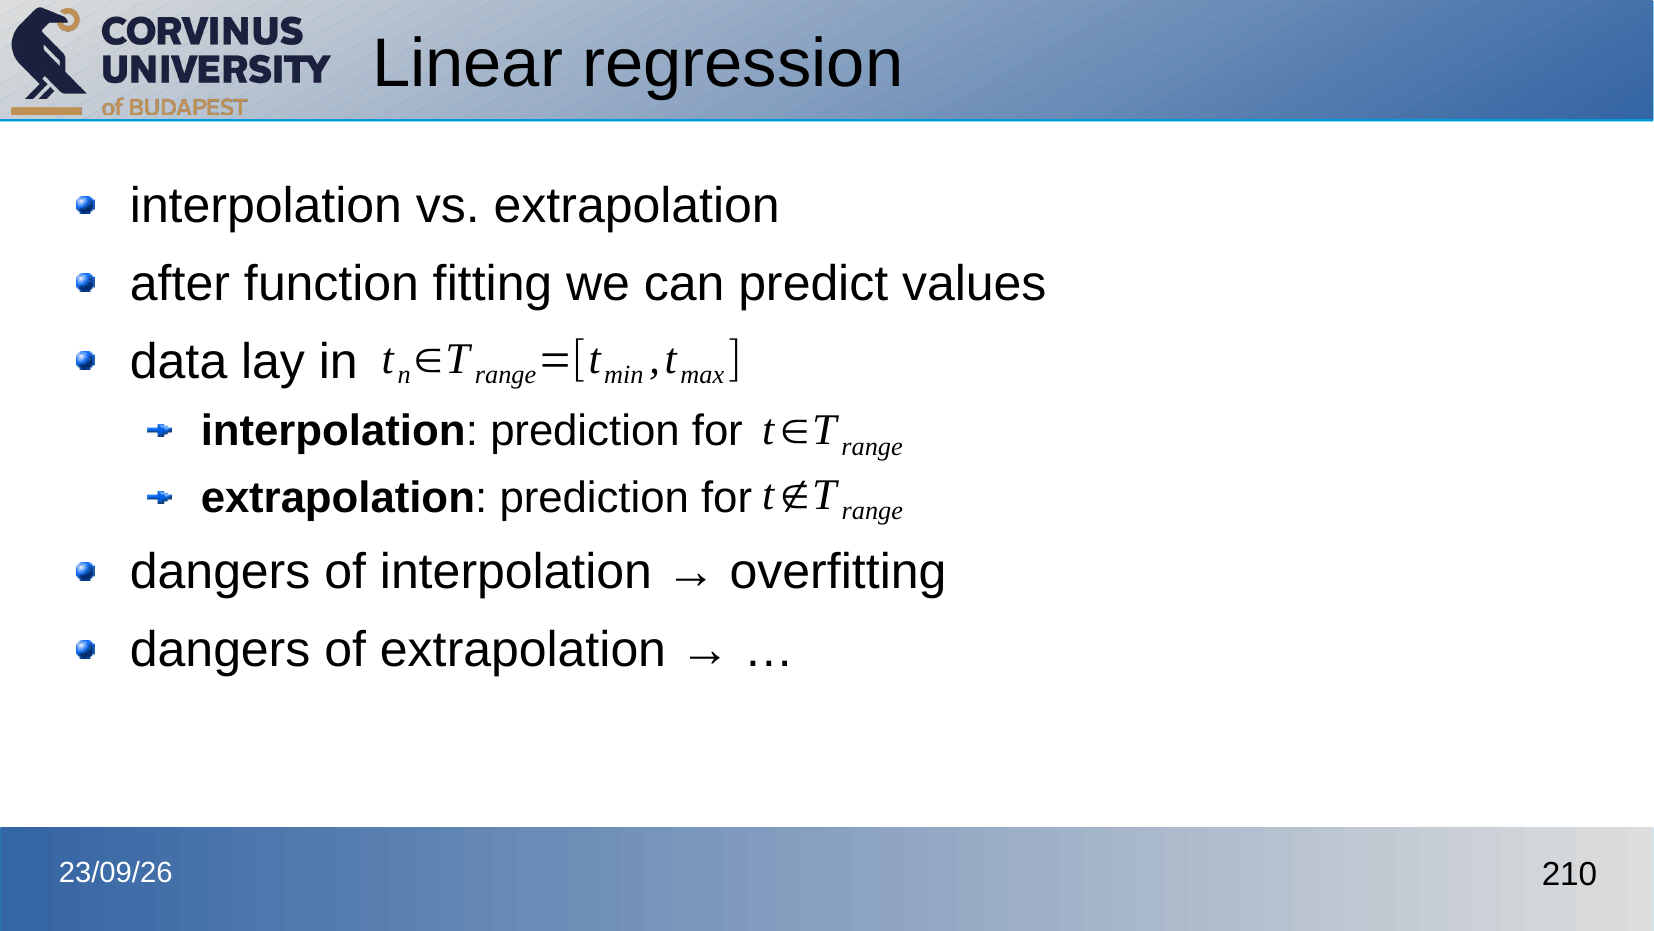

# Linear regression
interpolation vs. extrapolation
after function fitting we can predict values
data lay in
interpolation: prediction for
extrapolation: prediction for
dangers of interpolation → overfitting
dangers of extrapolation → …